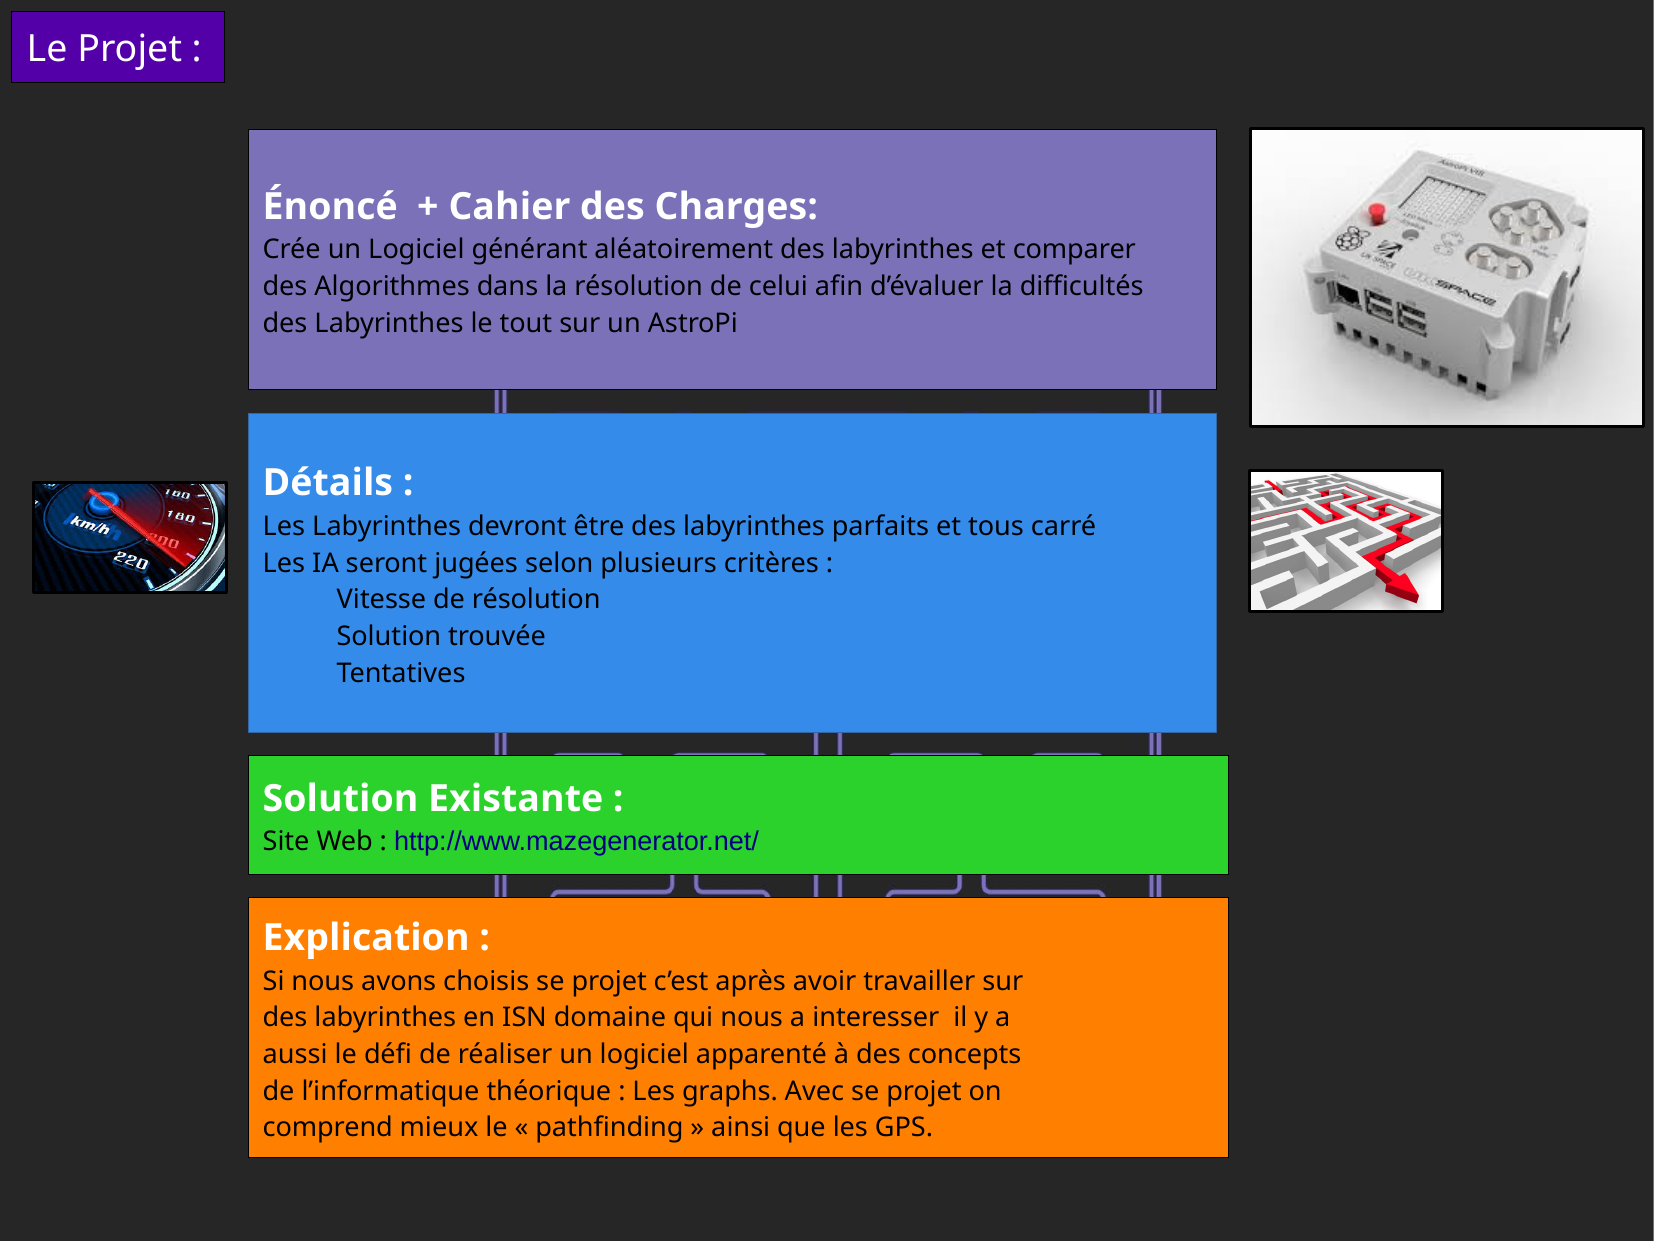

Le Projet :
Énoncé  + Cahier des Charges:
Crée un Logiciel générant aléatoirement des labyrinthes et comparer
des Algorithmes dans la résolution de celui afin d’évaluer la difficultés
des Labyrinthes le tout sur un AstroPi
Détails :
Les Labyrinthes devront être des labyrinthes parfaits et tous carré
Les IA seront jugées selon plusieurs critères :
	Vitesse de résolution
	Solution trouvée
	Tentatives
Solution Existante :
Site Web : http://www.mazegenerator.net/
Explication :
Si nous avons choisis se projet c’est après avoir travailler sur
des labyrinthes en ISN domaine qui nous a interesser il y a
aussi le défi de réaliser un logiciel apparenté à des concepts
de l’informatique théorique : Les graphs. Avec se projet on
comprend mieux le « pathfinding » ainsi que les GPS.